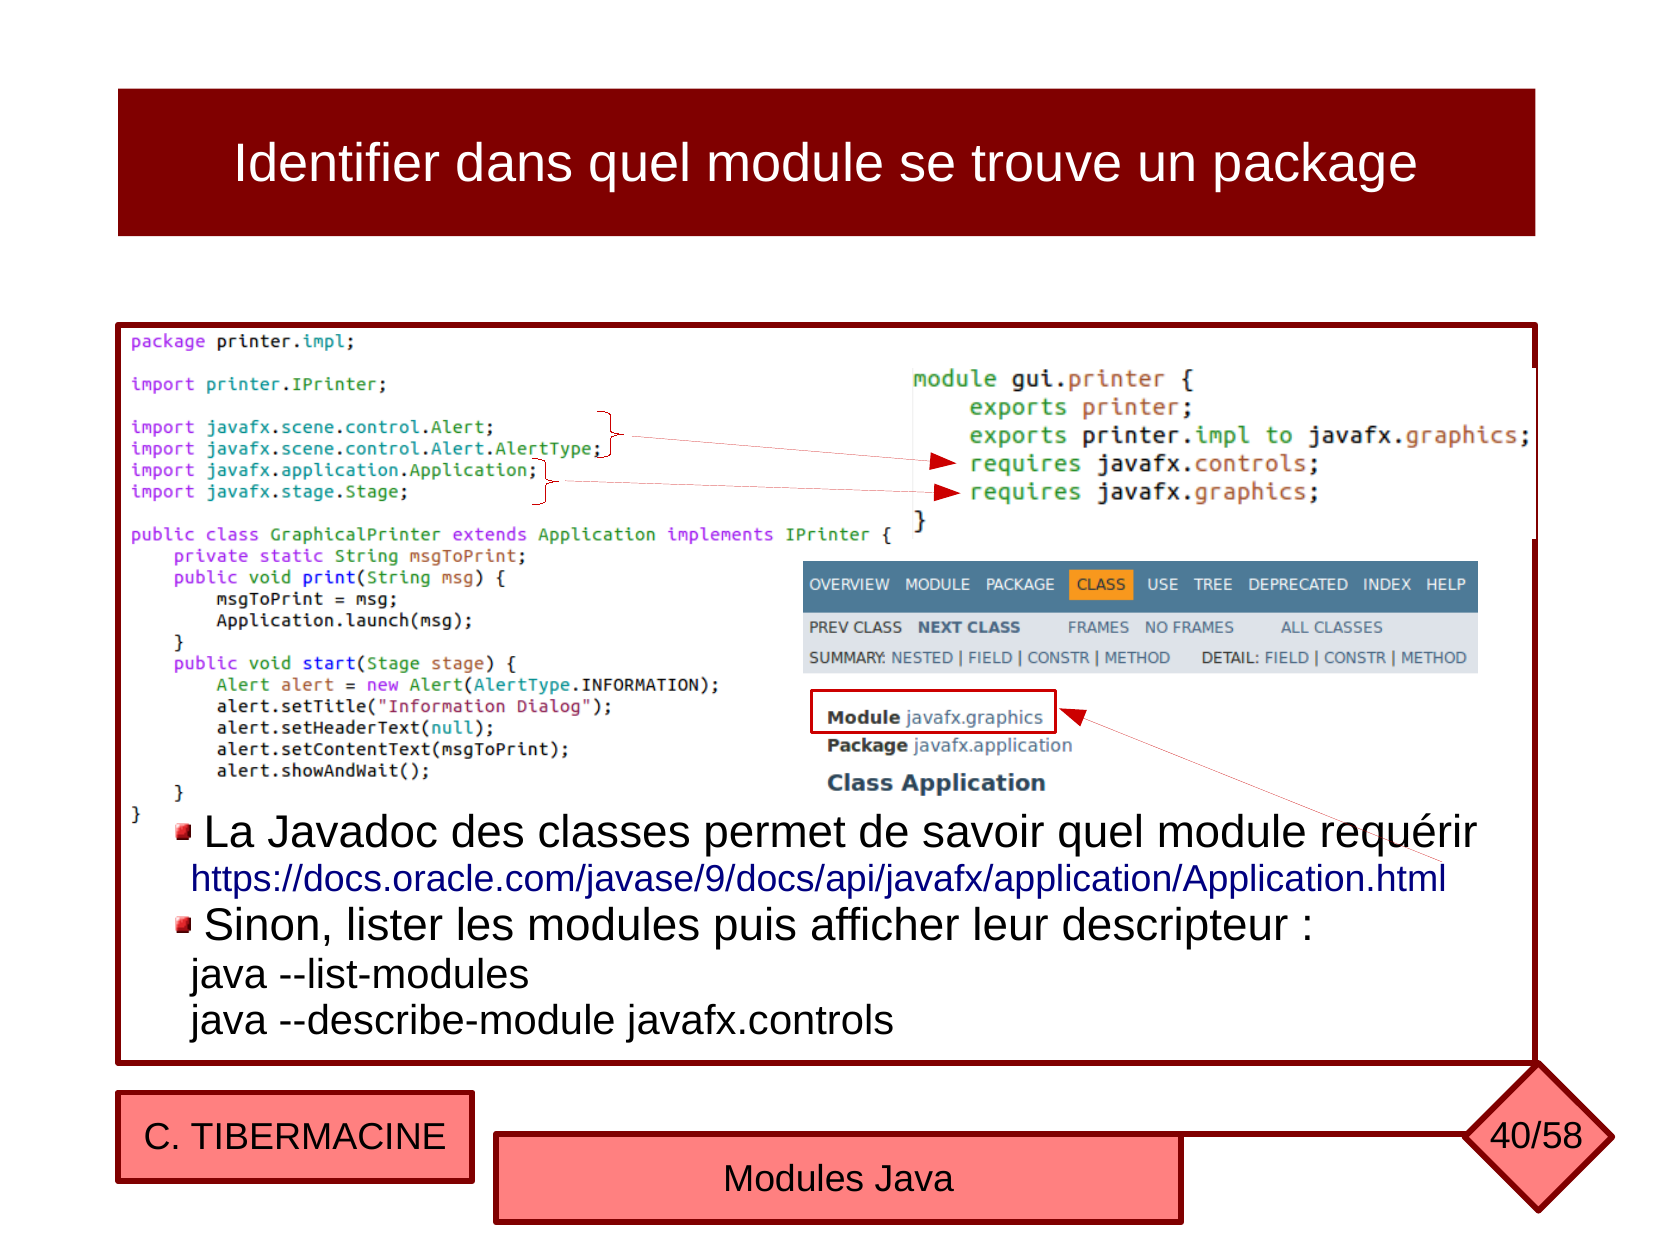

Identifier dans quel module se trouve un package
 La Javadoc des classes permet de savoir quel module requérir
https://docs.oracle.com/javase/9/docs/api/javafx/application/Application.html
 Sinon, lister les modules puis afficher leur descripteur :
java --list-modules
java --describe-module javafx.controls
C. TIBERMACINE
Modules Java